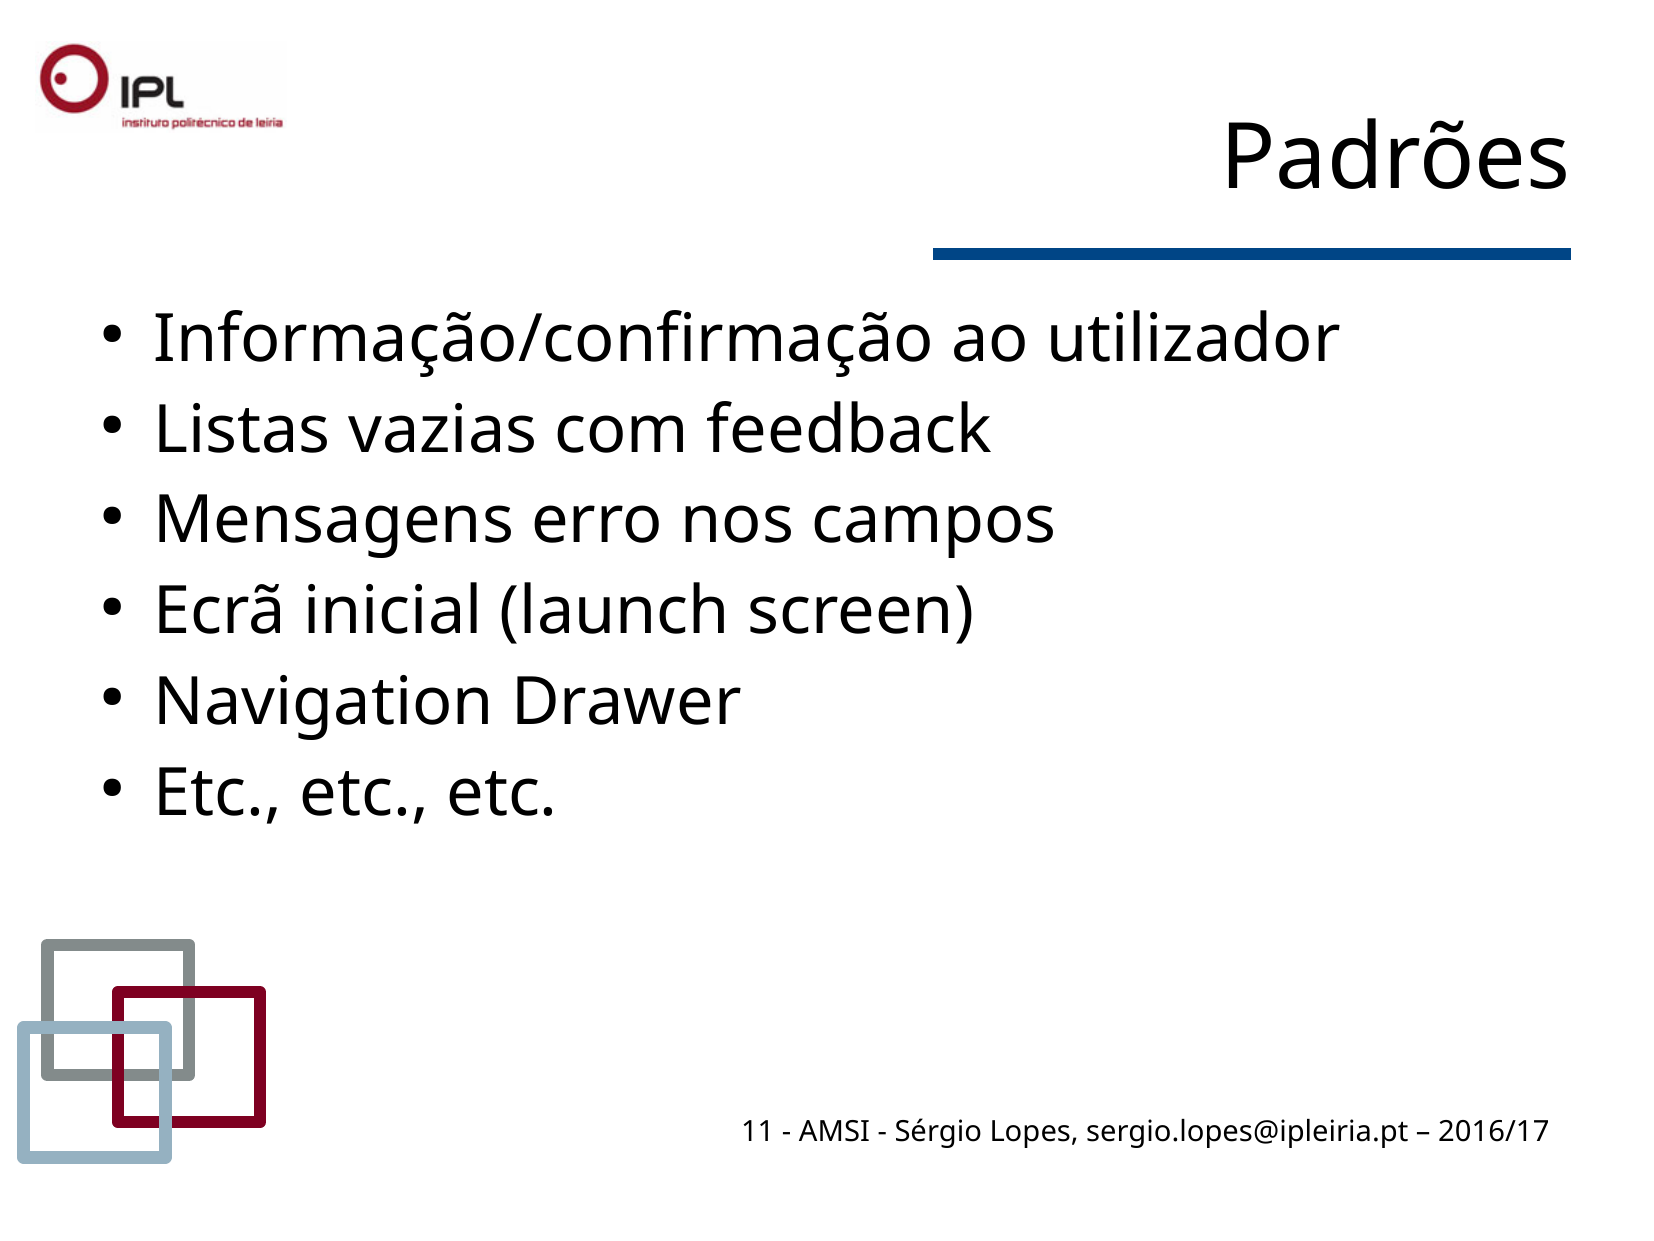

# Padrões
Informação/confirmação ao utilizador
Listas vazias com feedback
Mensagens erro nos campos
Ecrã inicial (launch screen)
Navigation Drawer
Etc., etc., etc.
11 - AMSI - Sérgio Lopes, sergio.lopes@ipleiria.pt – 2016/17